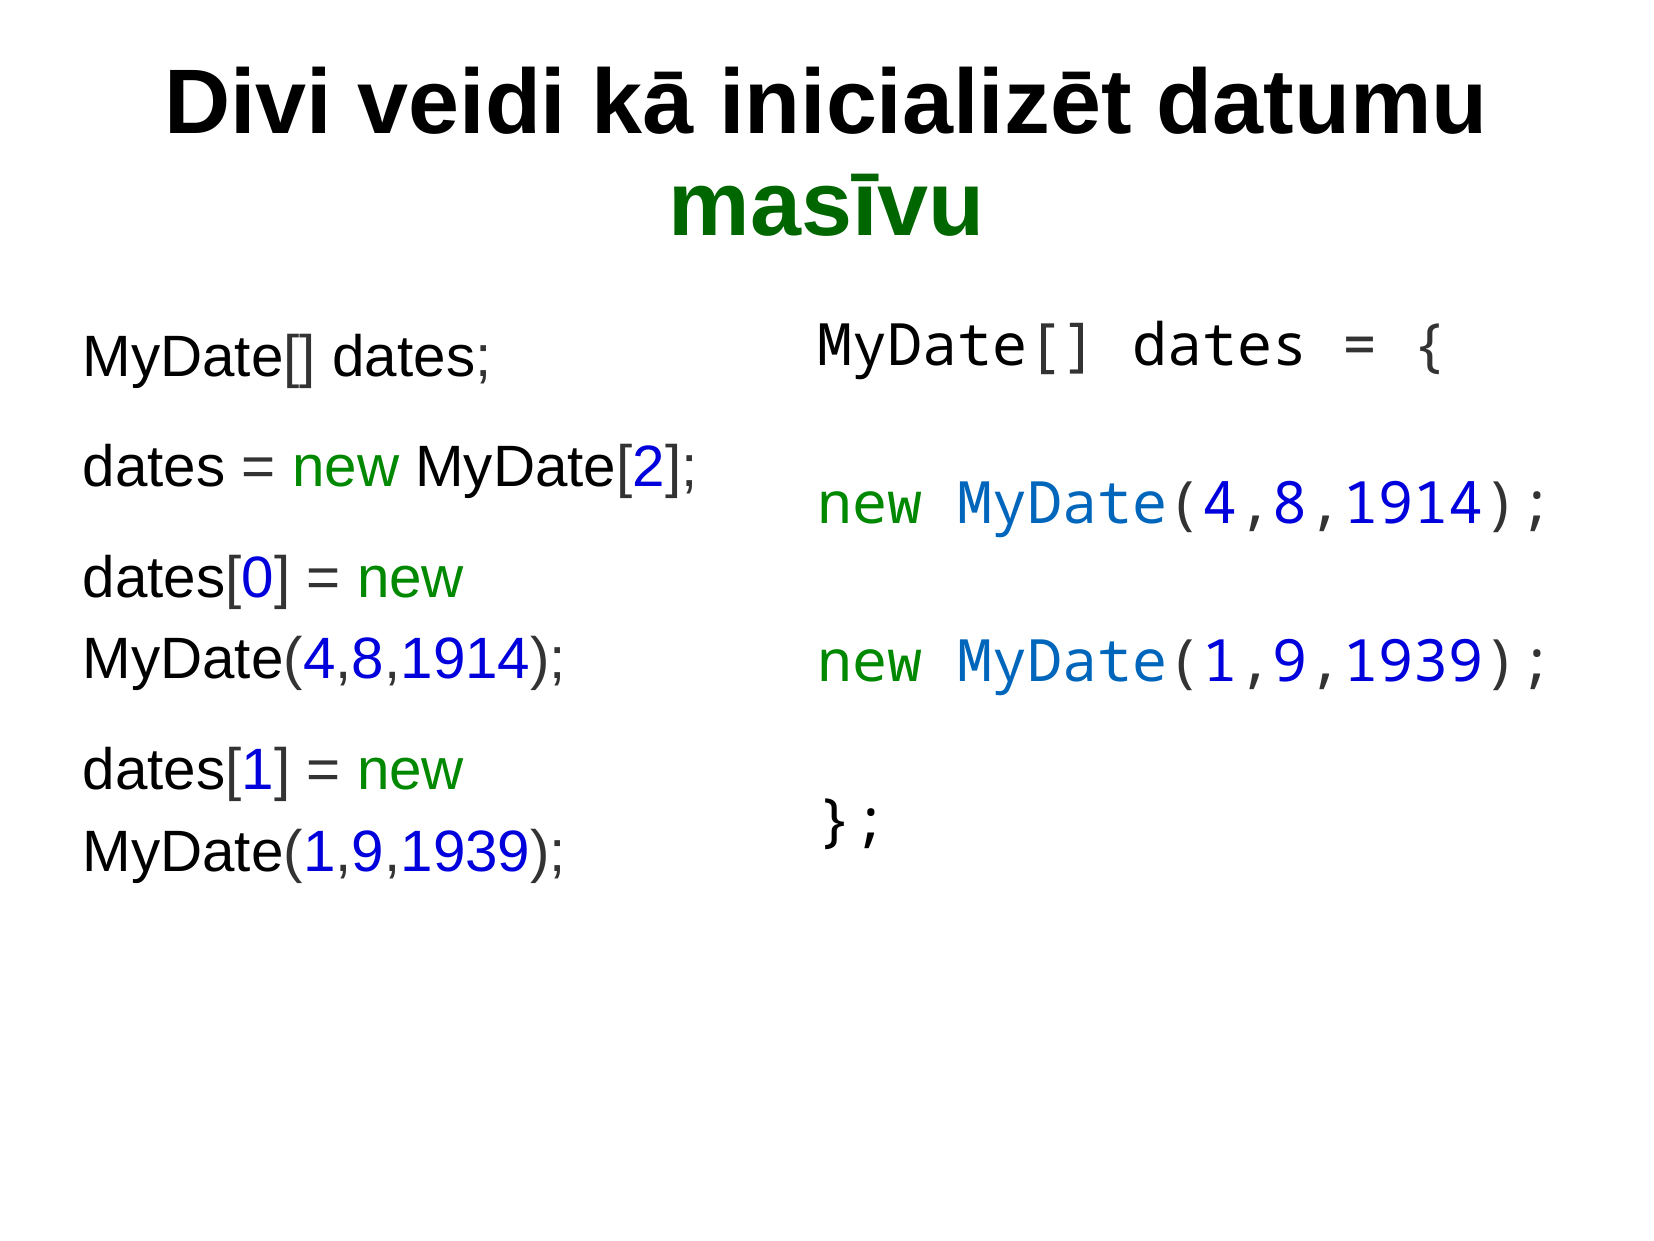

# Divi veidi kā inicializēt datumu masīvu
MyDate[] dates = {
new MyDate(4,8,1914);
new MyDate(1,9,1939);
};
MyDate[] dates;
dates = new MyDate[2];
dates[0] = new MyDate(4,8,1914);
dates[1] = new MyDate(1,9,1939);